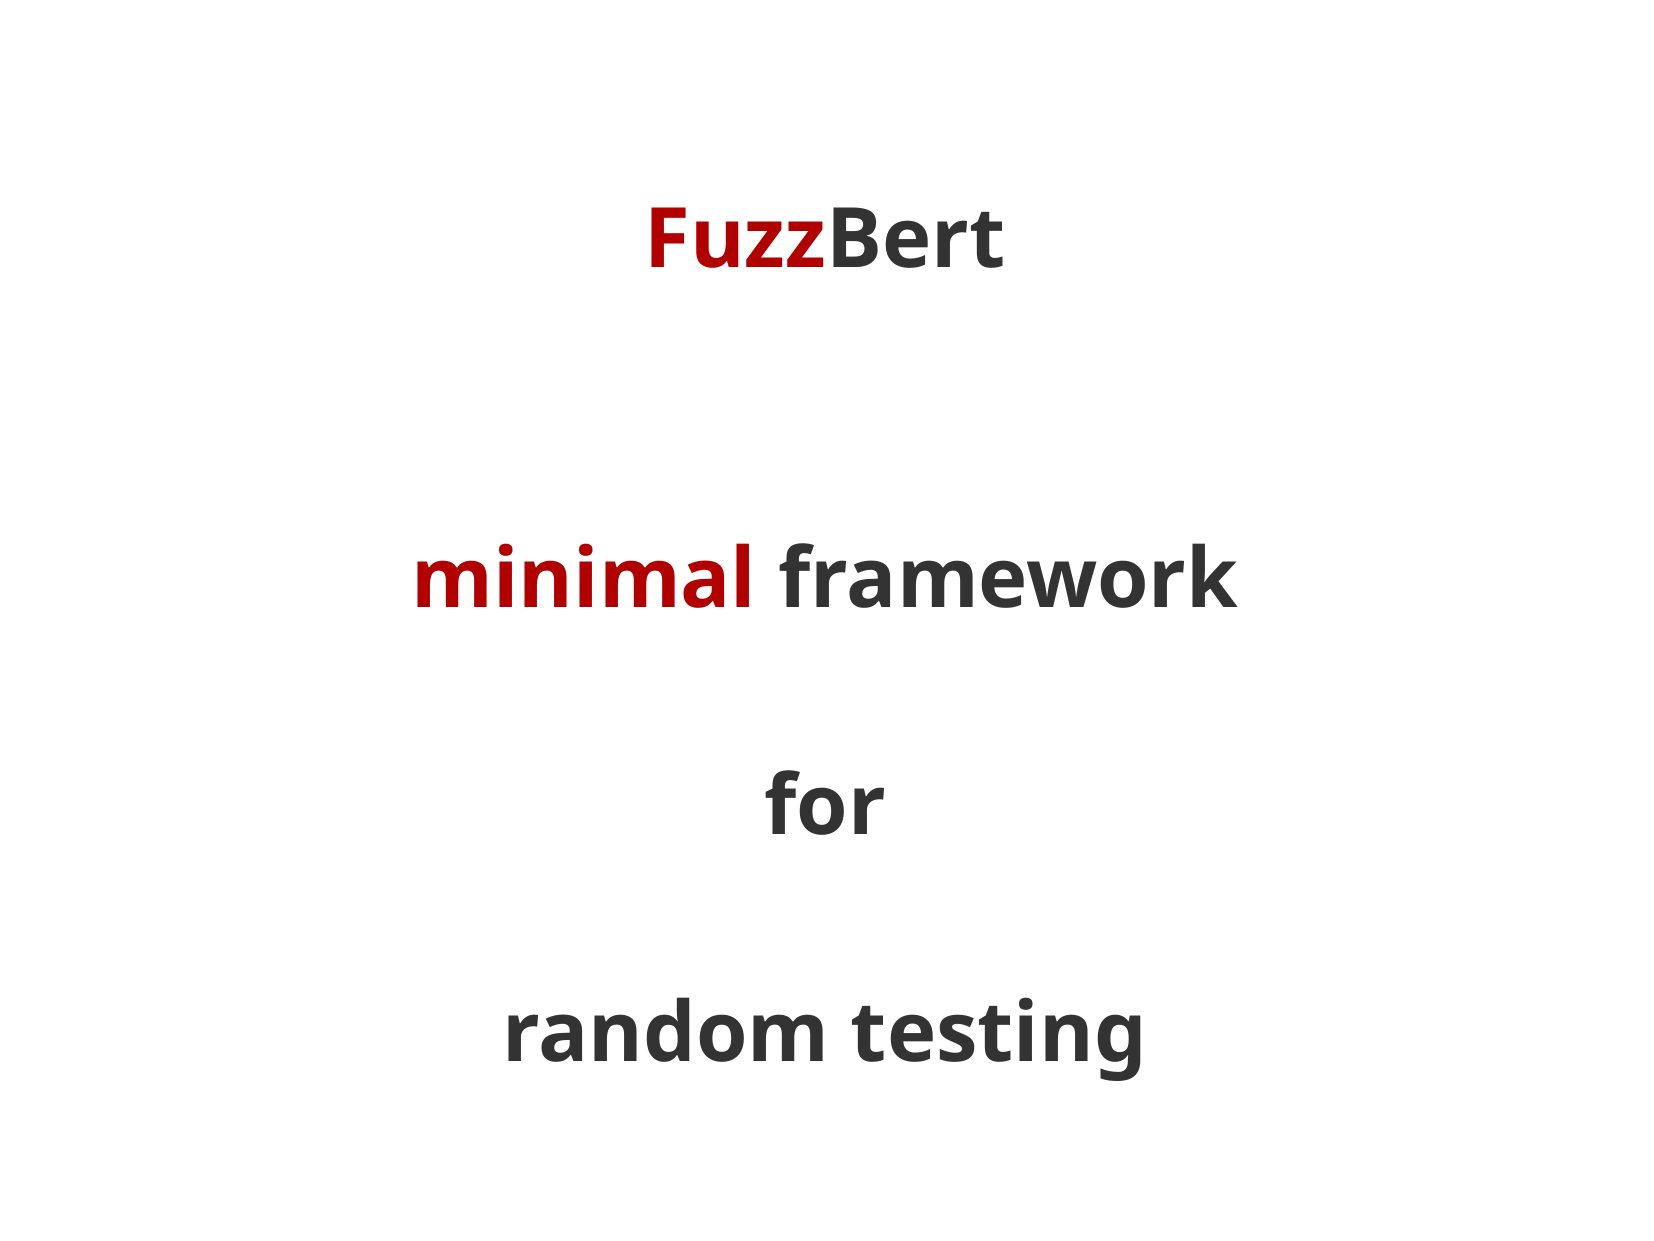

#
FuzzBert
minimal framework
for
random testing